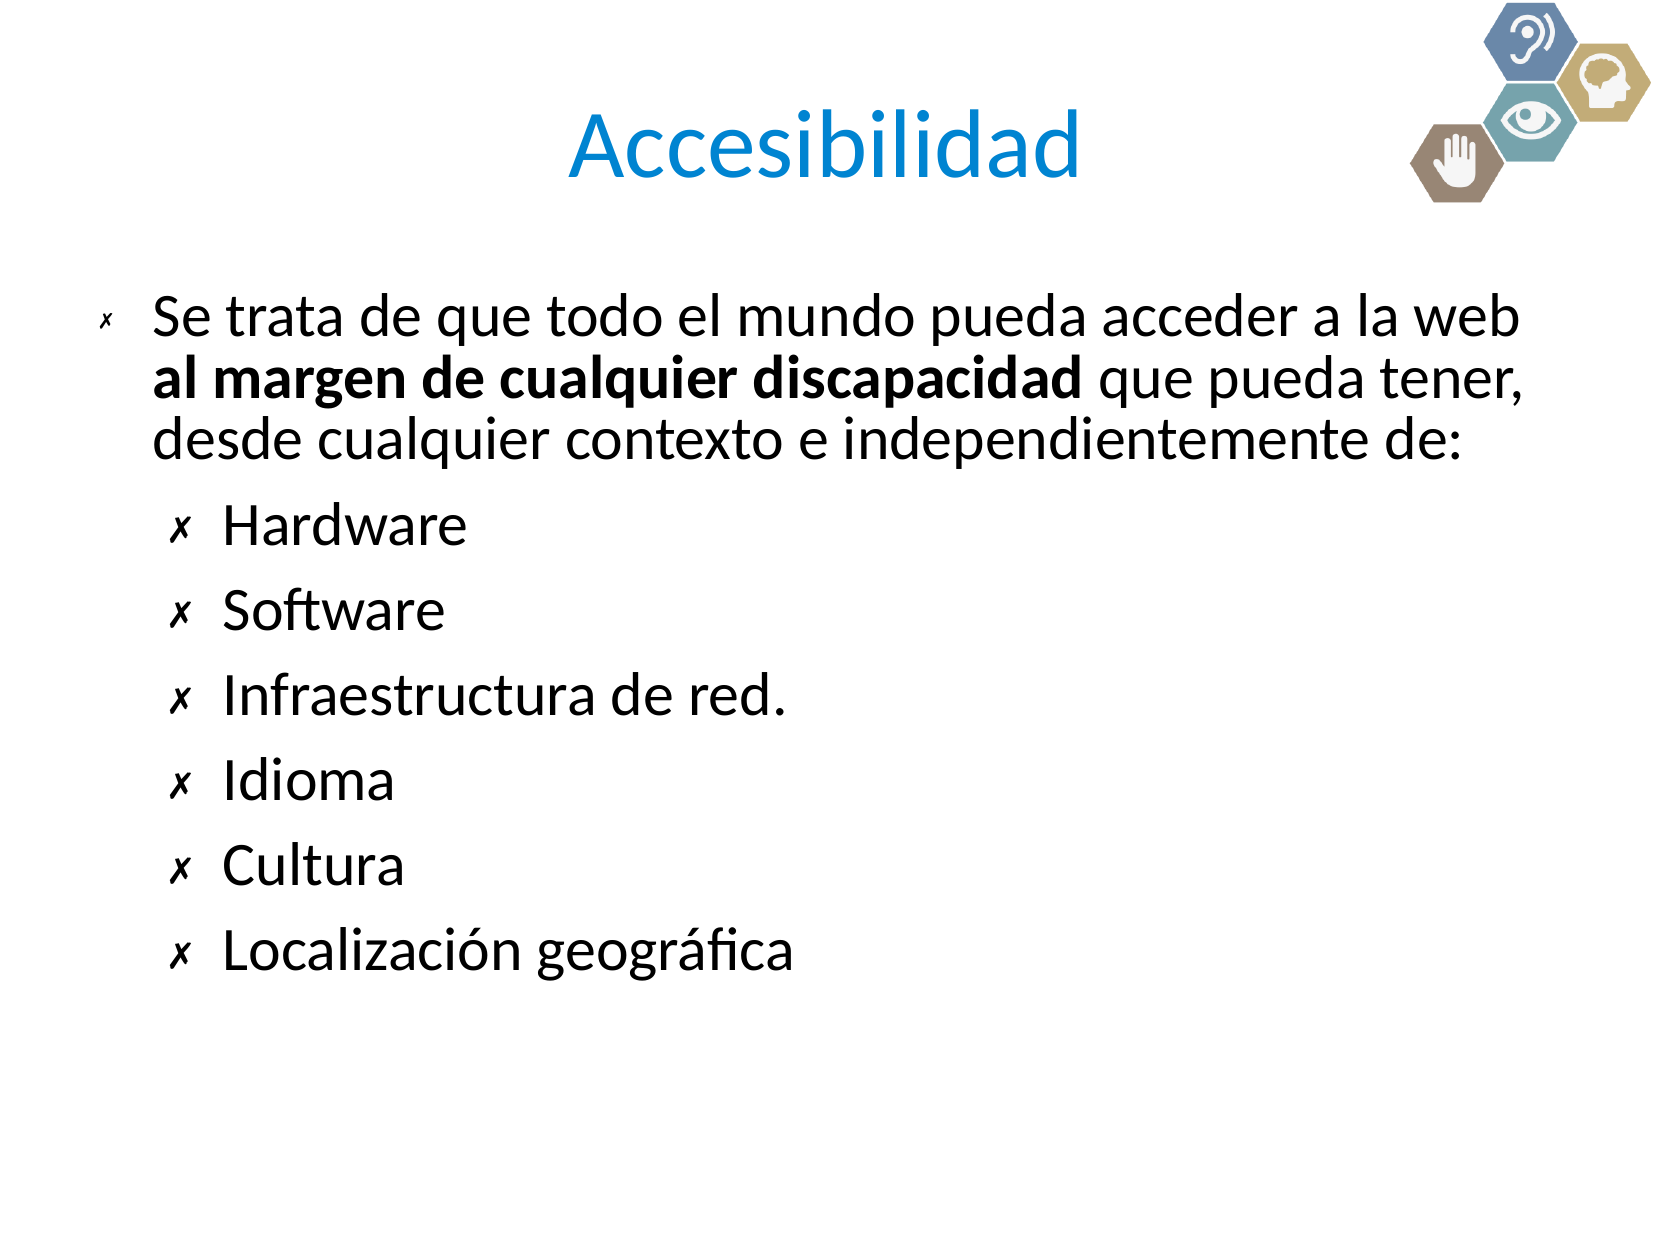

# Accesibilidad
Se trata de que todo el mundo pueda acceder a la web al margen de cualquier discapacidad que pueda tener, desde cualquier contexto e independientemente de:
Hardware
Software
Infraestructura de red.
Idioma
Cultura
Localización geográfica